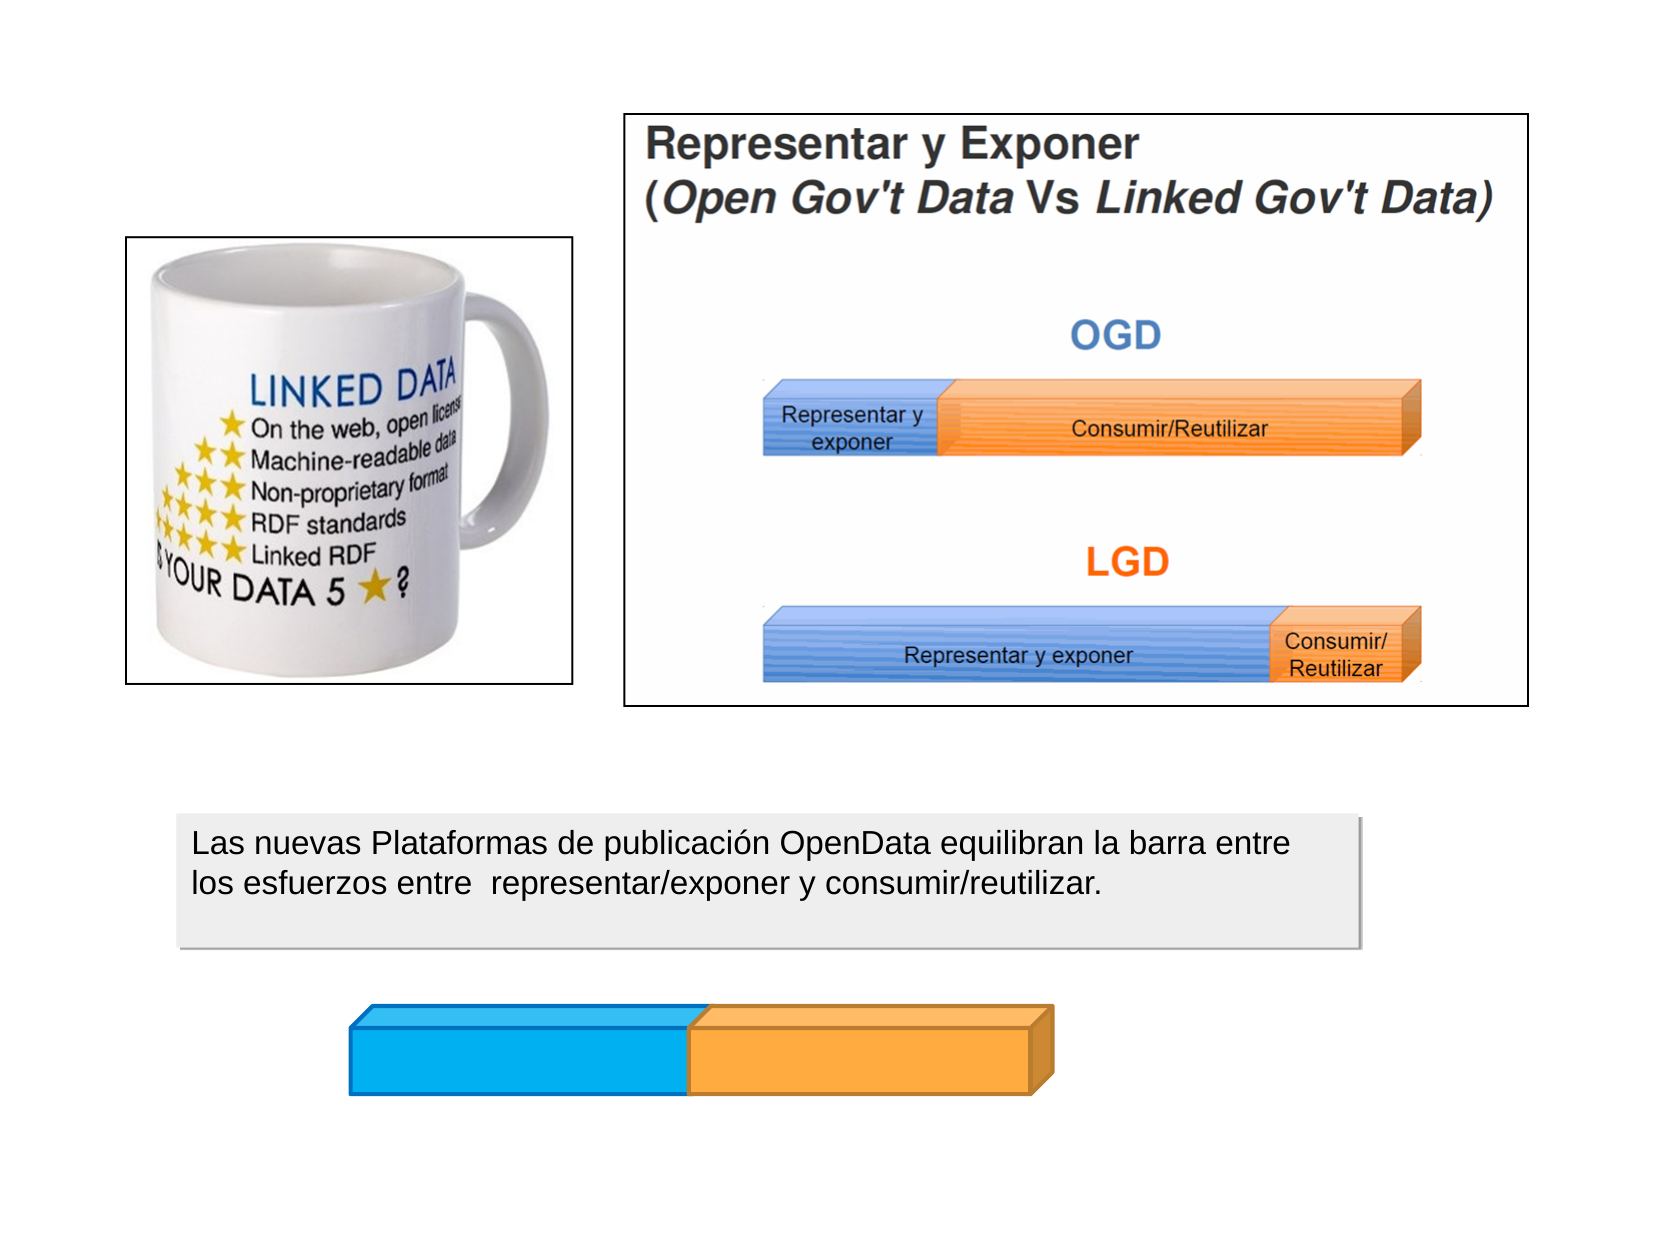

Las nuevas Plataformas de publicación OpenData equilibran la barra entre los esfuerzos entre representar/exponer y consumir/reutilizar.